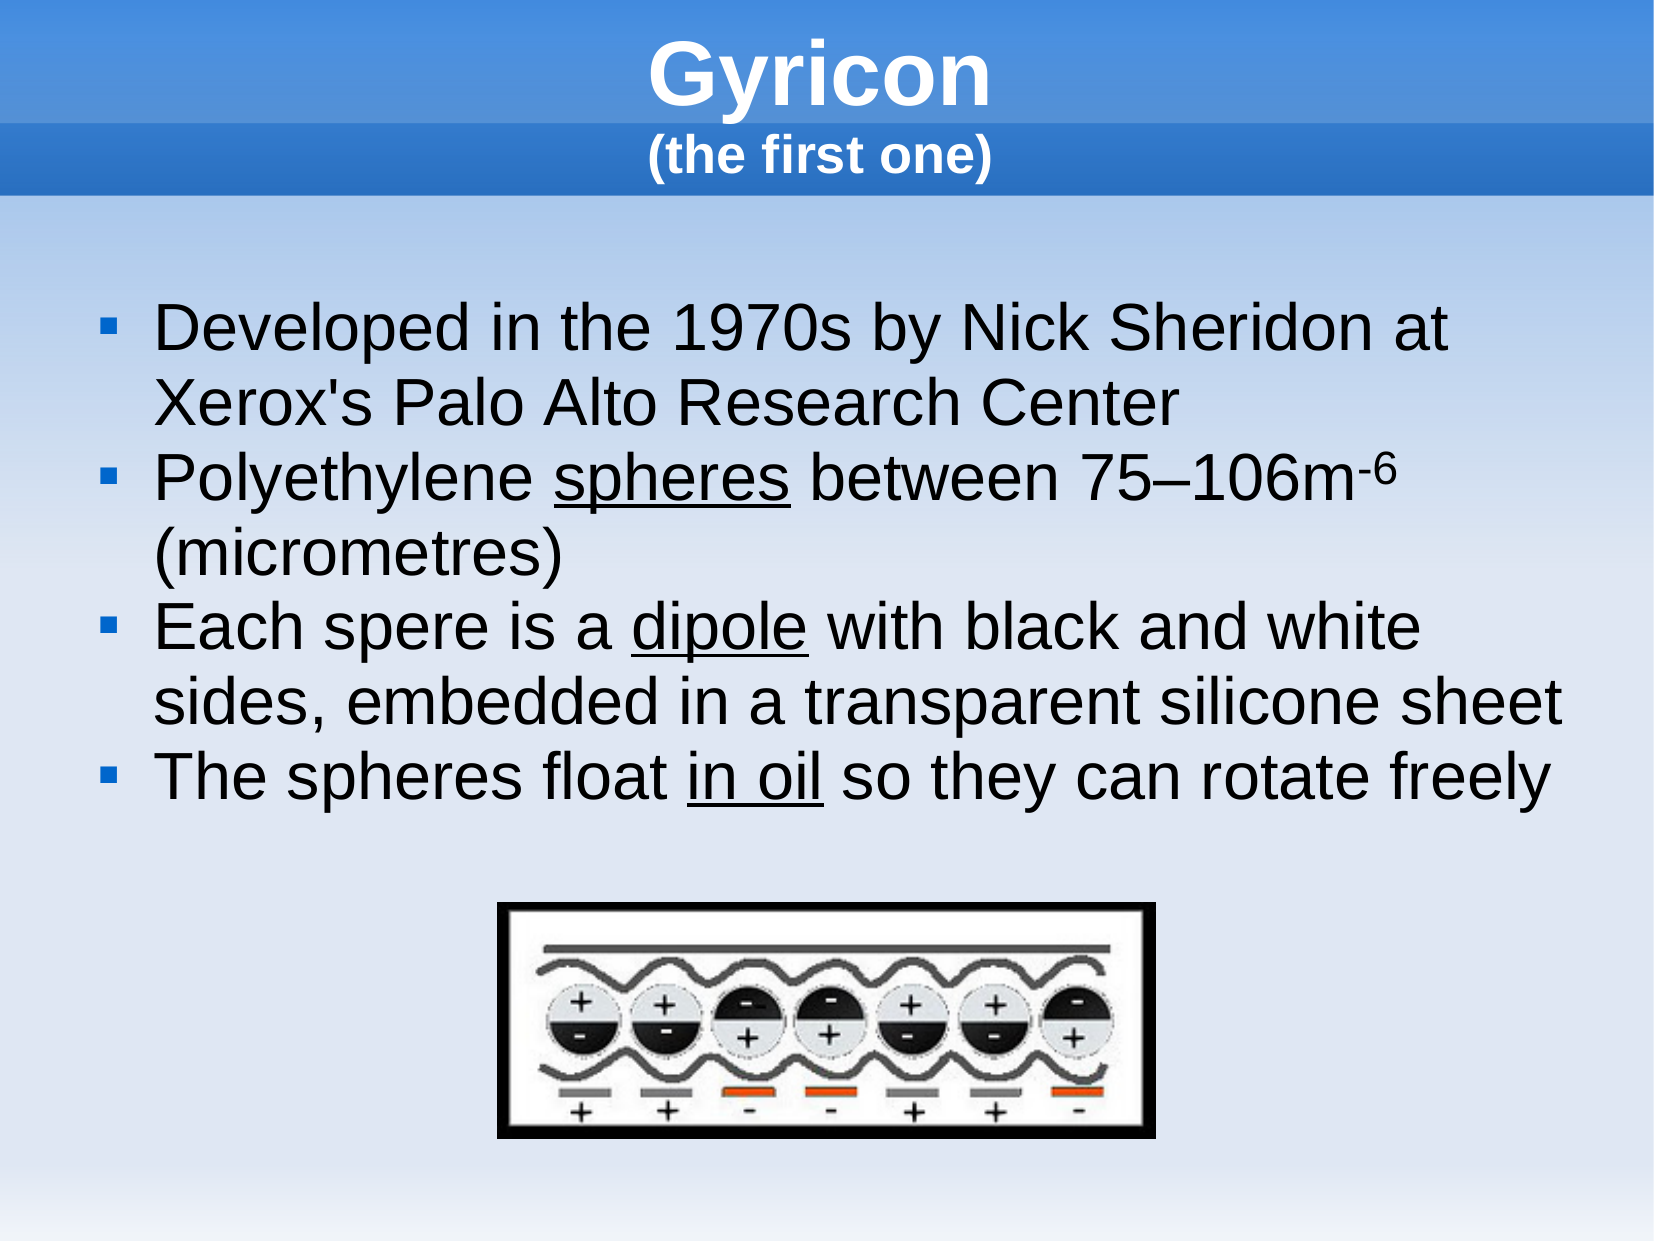

# Gyricon (the first one)
Developed in the 1970s by Nick Sheridon at Xerox's Palo Alto Research Center
Polyethylene spheres between 75–106m-6 (micrometres)
Each spere is a dipole with black and white sides, embedded in a transparent silicone sheet
The spheres float in oil so they can rotate freely